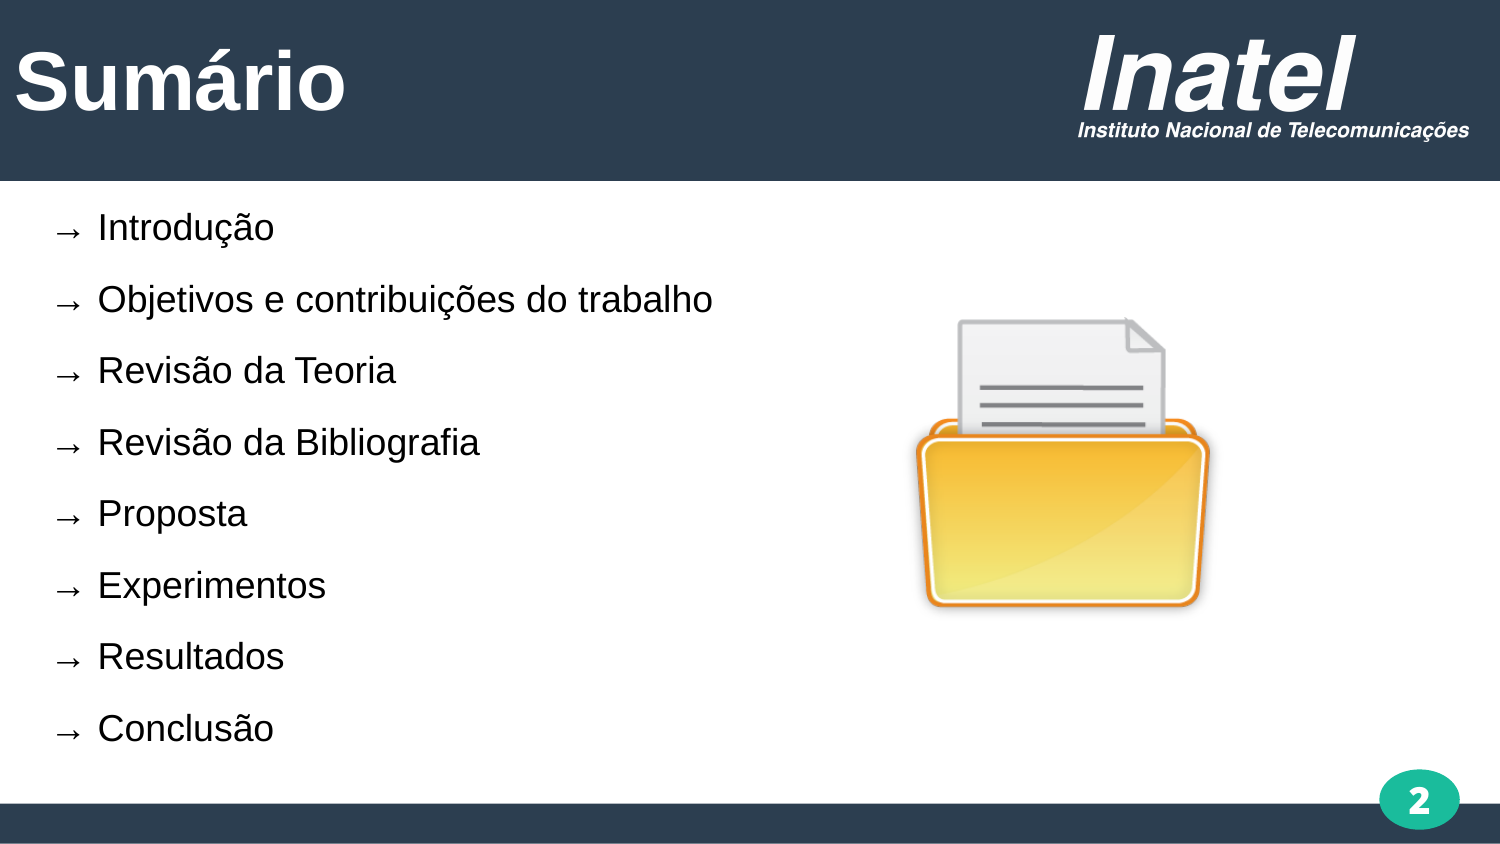

Sumário
→ Introdução
→ Objetivos e contribuições do trabalho
→ Revisão da Teoria
→ Revisão da Bibliografia
→ Proposta
→ Experimentos
→ Resultados
→ Conclusão
2